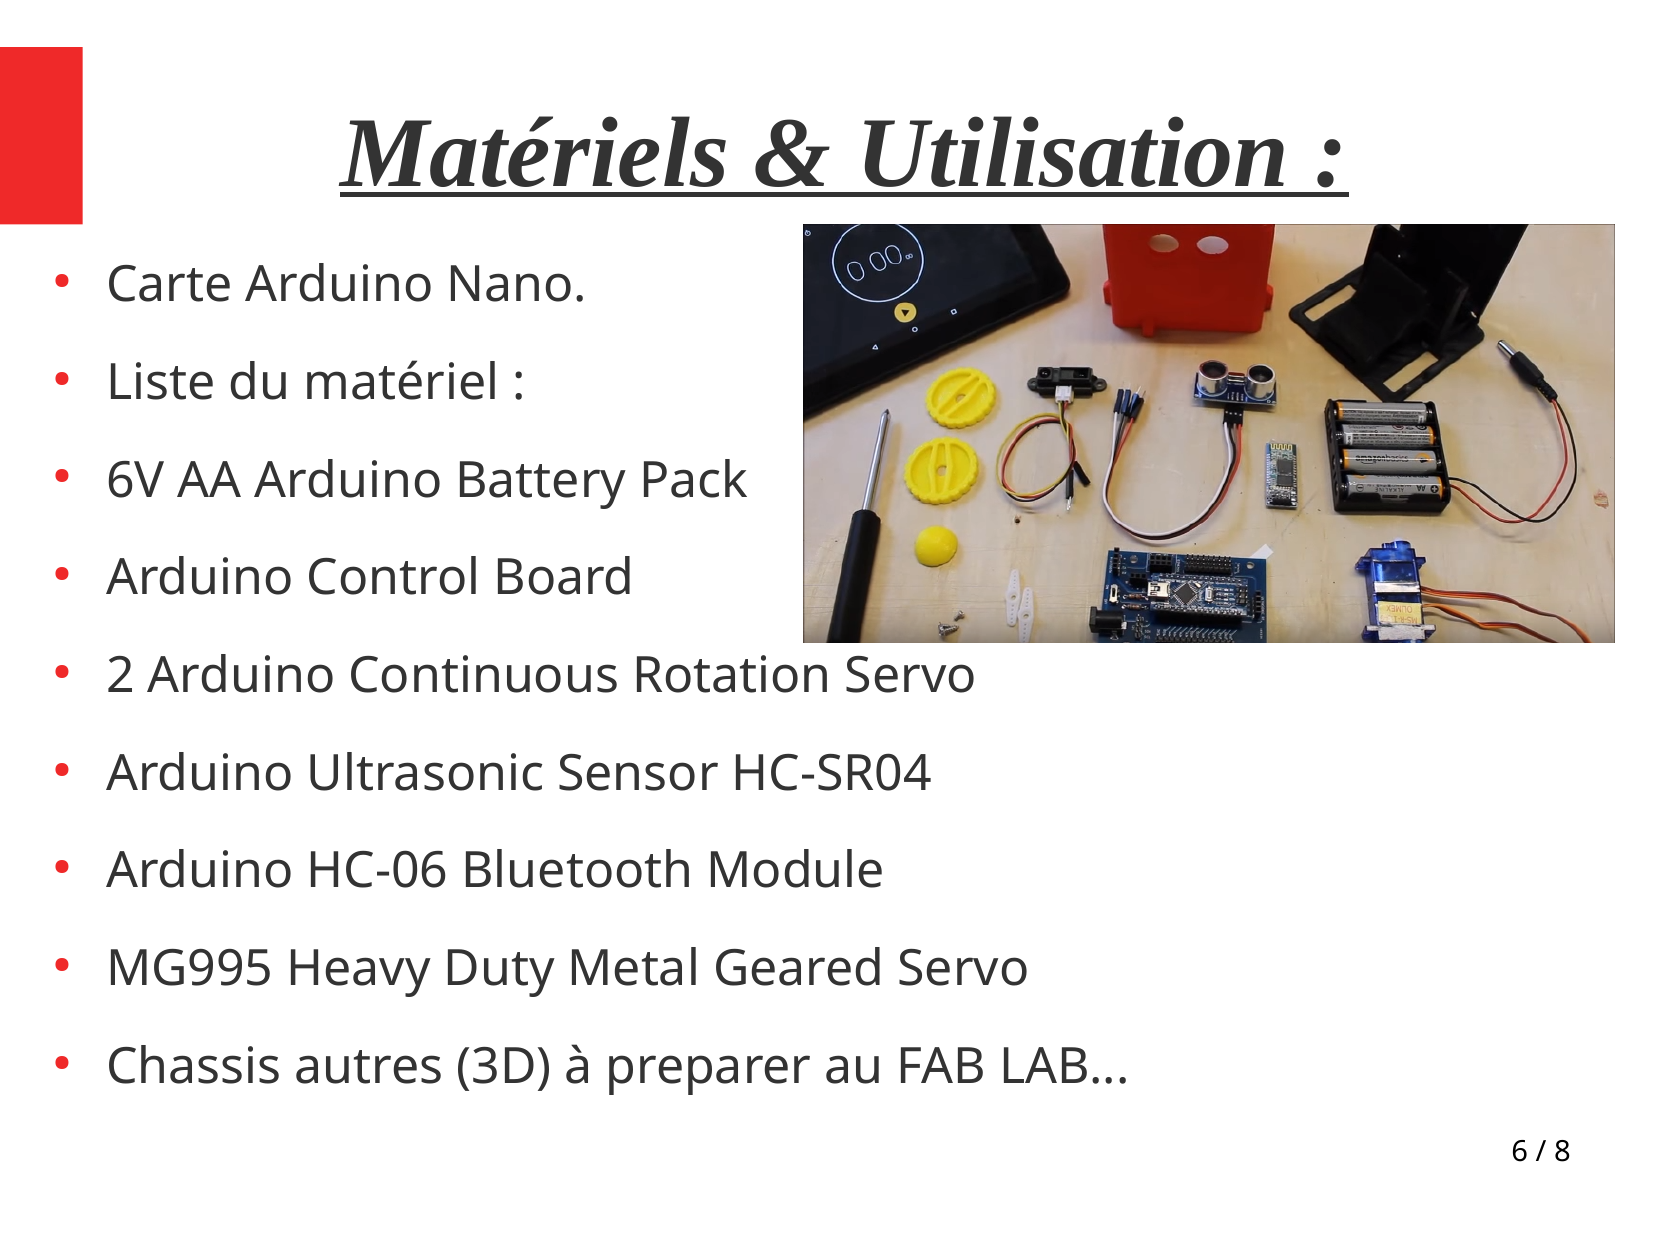

# Matériels & Utilisation :
Carte Arduino Nano.
Liste du matériel :
6V AA Arduino Battery Pack
Arduino Control Board
2 Arduino Continuous Rotation Servo
Arduino Ultrasonic Sensor HC-SR04
Arduino HC-06 Bluetooth Module
MG995 Heavy Duty Metal Geared Servo
Chassis autres (3D) à preparer au FAB LAB...
6